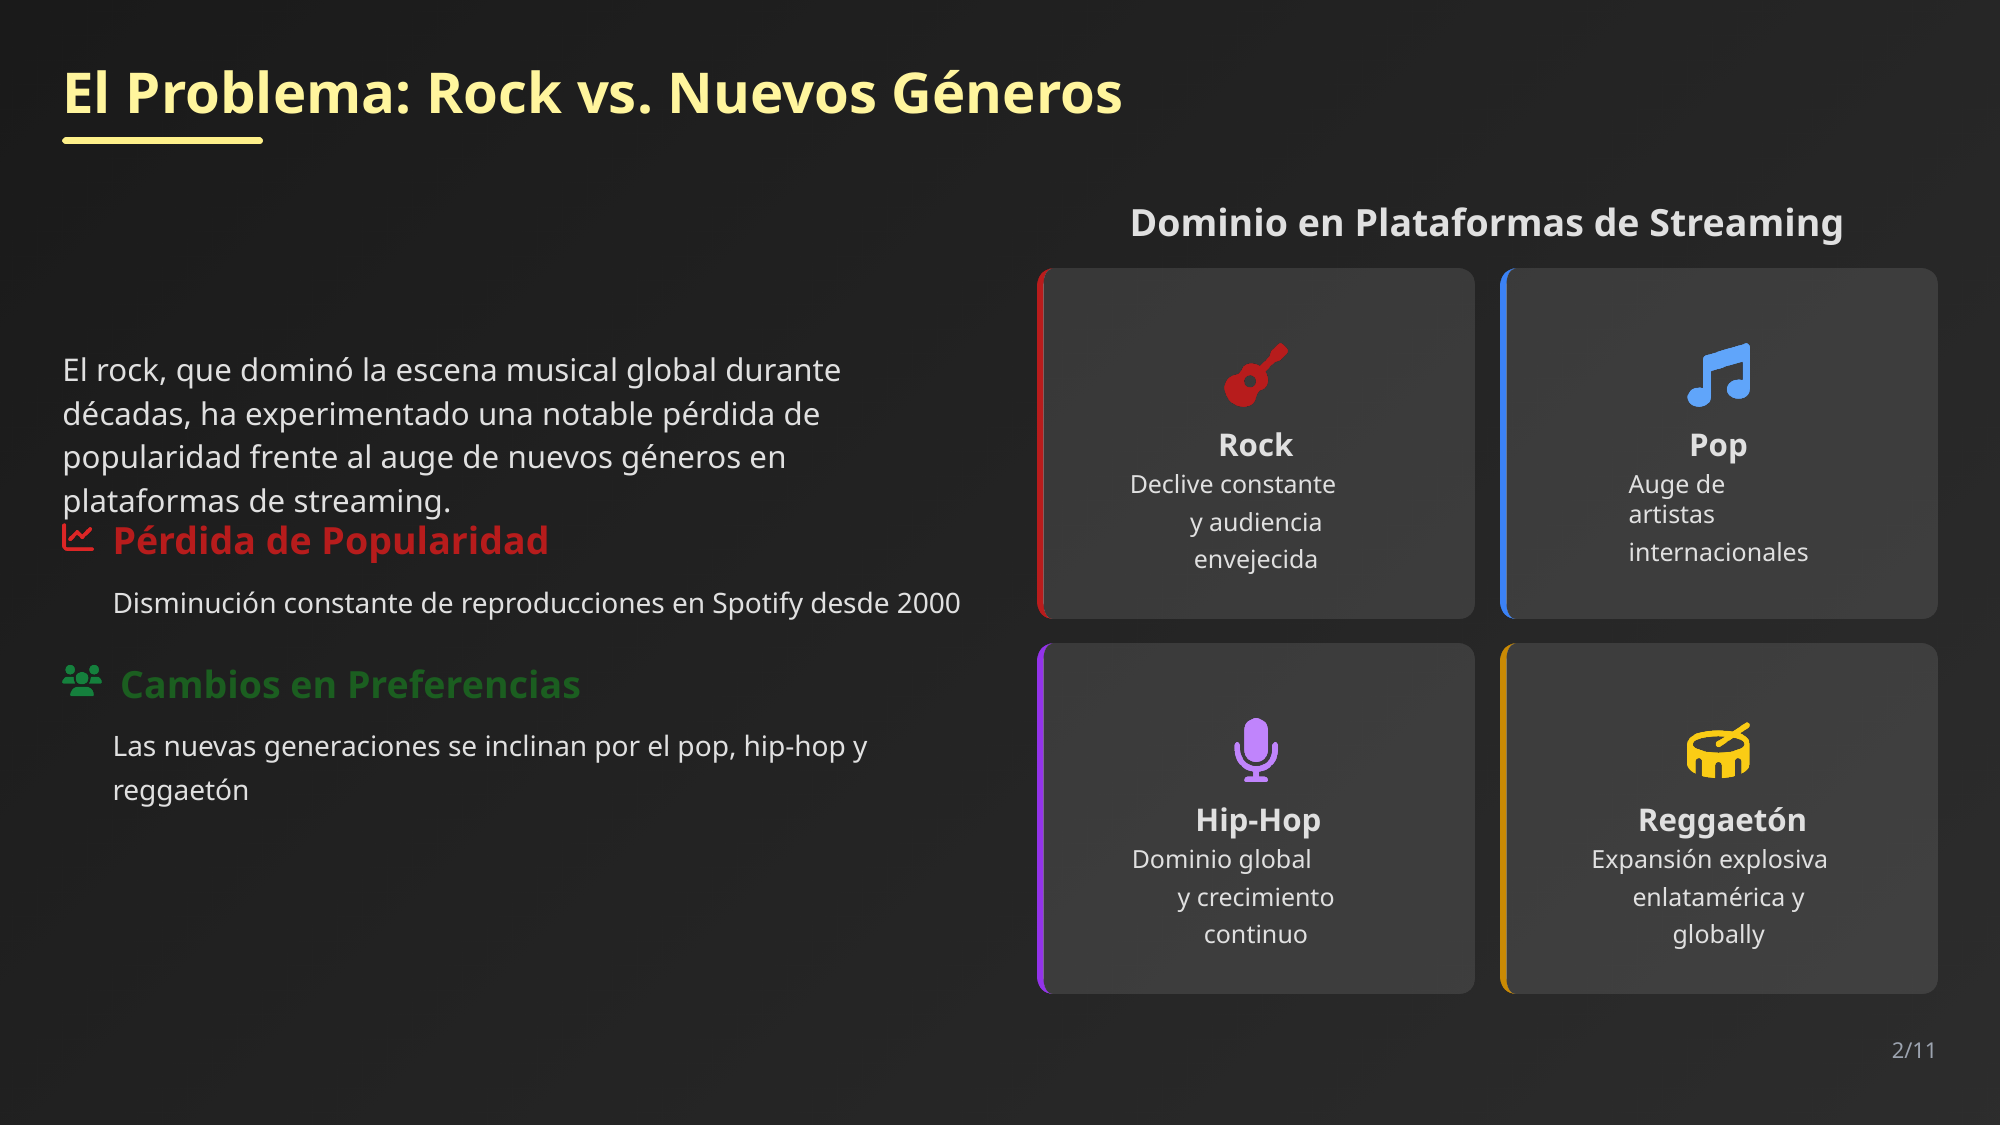

El Problema: Rock vs. Nuevos Géneros
Dominio en Plataformas de Streaming
El rock, que dominó la escena musical global durante décadas, ha experimentado una notable pérdida de popularidad frente al auge de nuevos géneros en plataformas de streaming.
Rock
Pop
Declive constante
y audiencia envejecida
Auge de artistas
internacionales
Pérdida de Popularidad
Disminución constante de reproducciones en Spotify desde 2000
Cambios en Preferencias
Las nuevas generaciones se inclinan por el pop, hip-hop y reggaetón
Hip-Hop
Reggaetón
Dominio global
y crecimiento continuo
Expansión explosiva
enlatamérica y globally
2/11